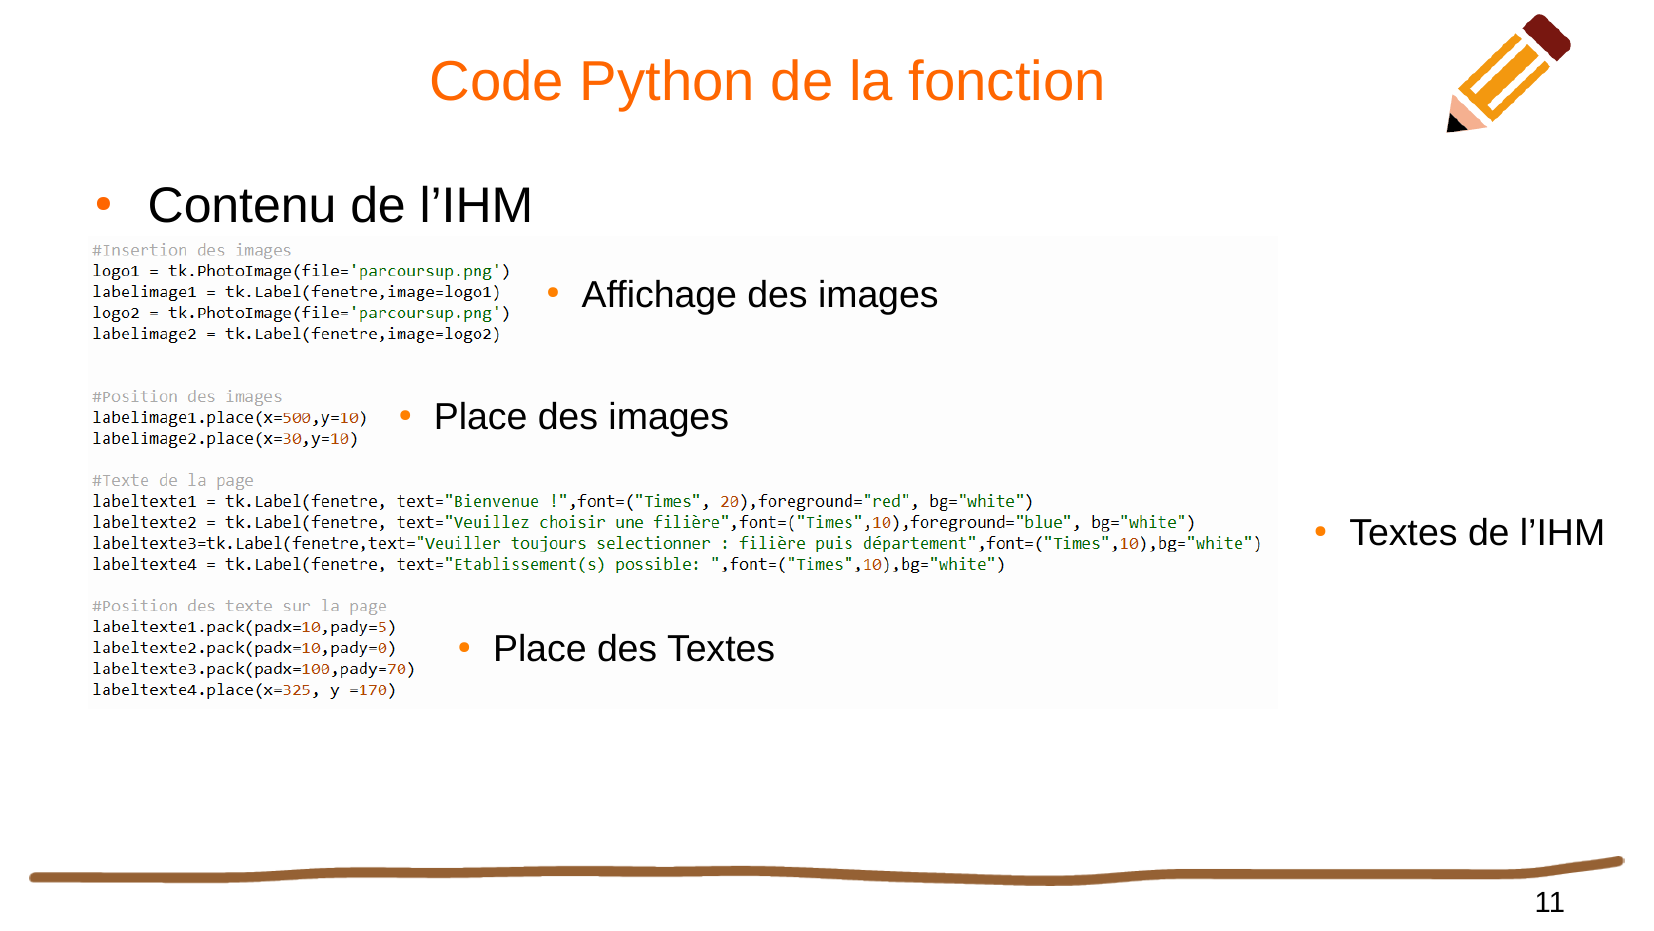

# Code Python de la fonction
Contenu de l’IHM
Affichage des images
Place des images
Textes de l’IHM
Place des Textes
11